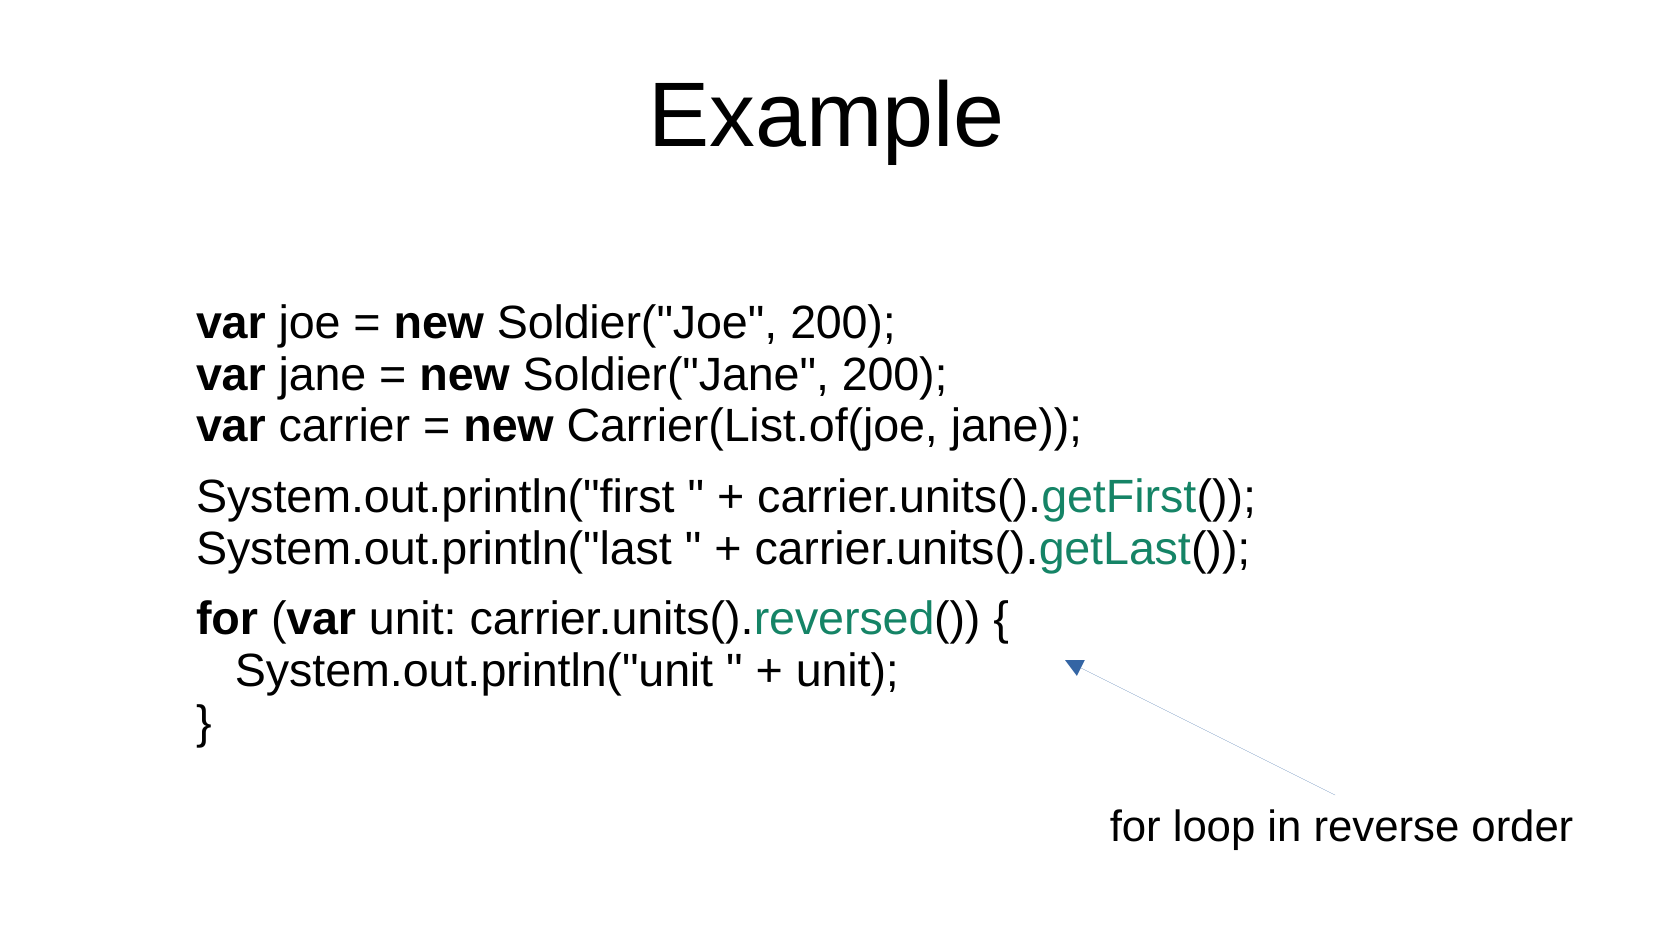

# Example
var joe = new Soldier("Joe", 200);
var jane = new Soldier("Jane", 200);
var carrier = new Carrier(List.of(joe, jane));
System.out.println("first " + carrier.units().getFirst());
System.out.println("last " + carrier.units().getLast());
for (var unit: carrier.units().reversed()) {
 System.out.println("unit " + unit);
}
for loop in reverse order